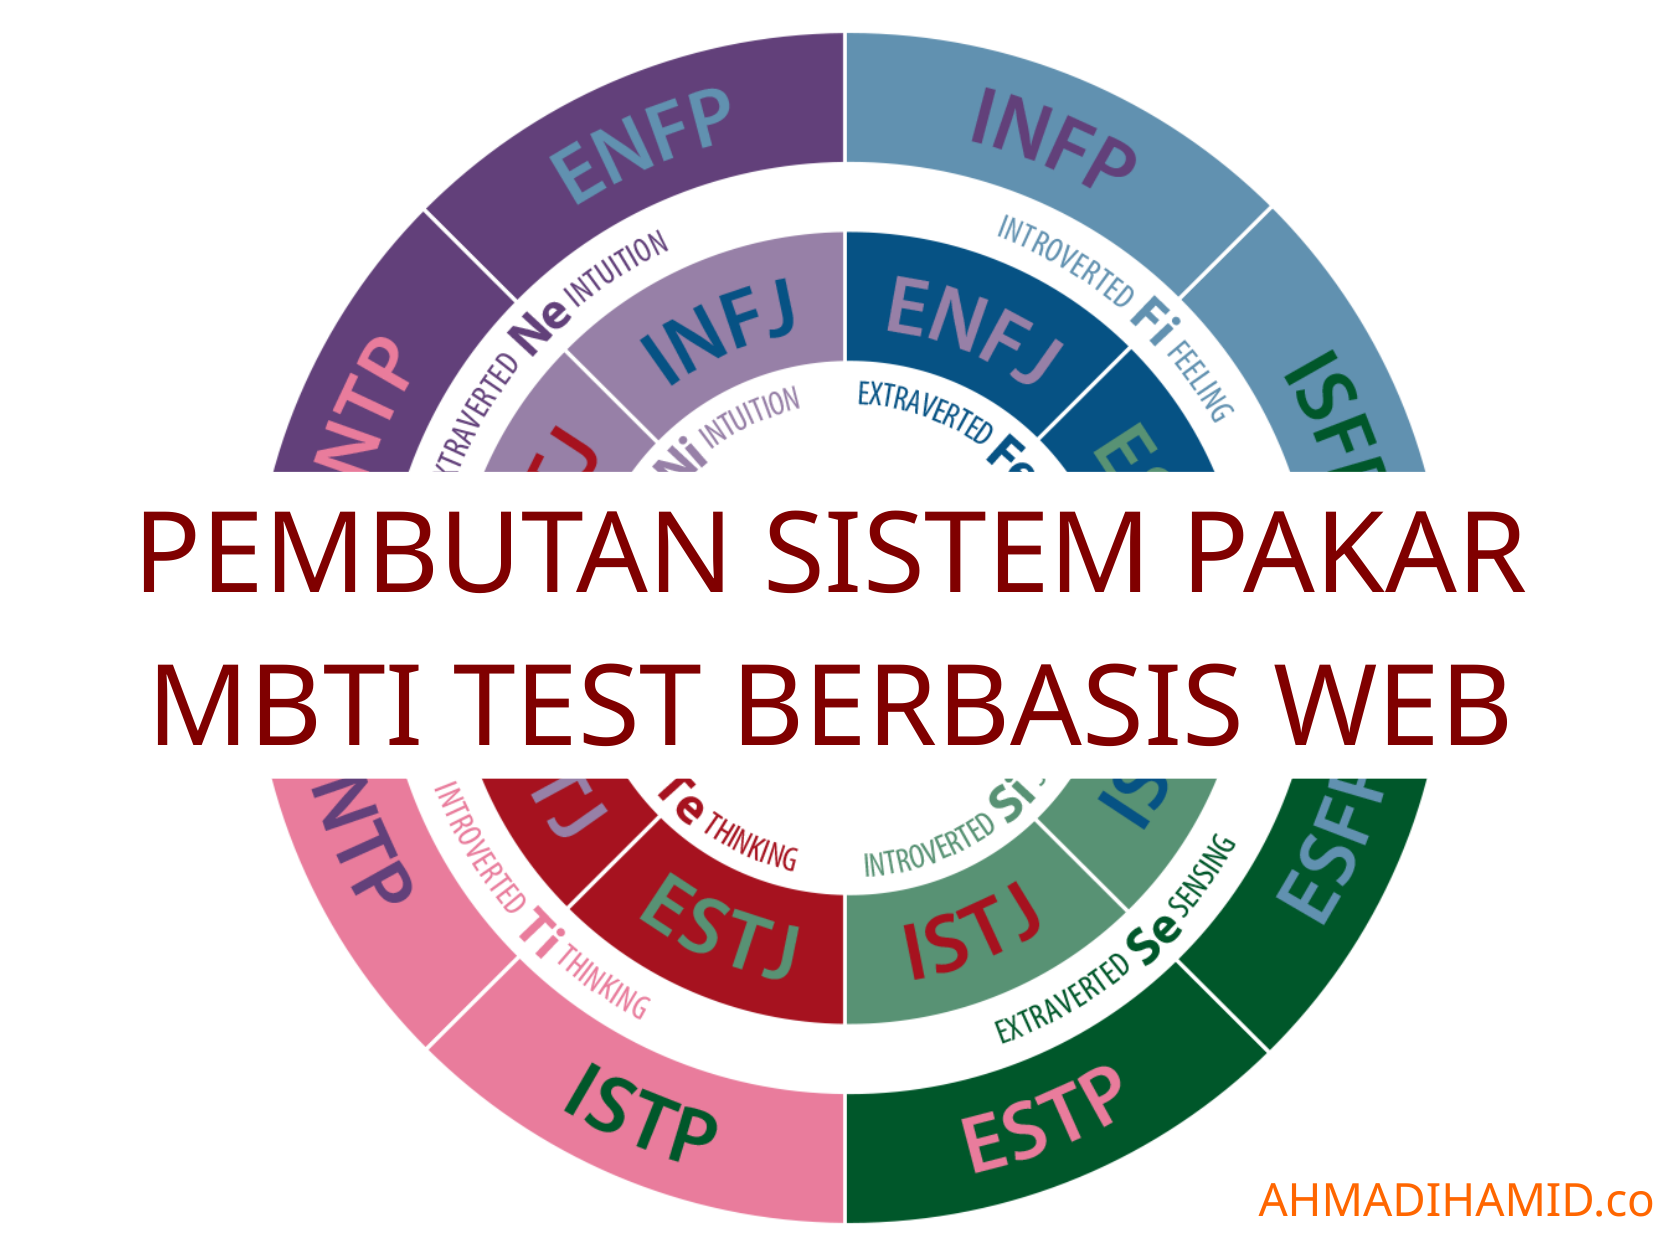

# PEMBUTAN SISTEM PAKAR MBTI TEST BERBASIS WEB
AHMADIHAMID.com